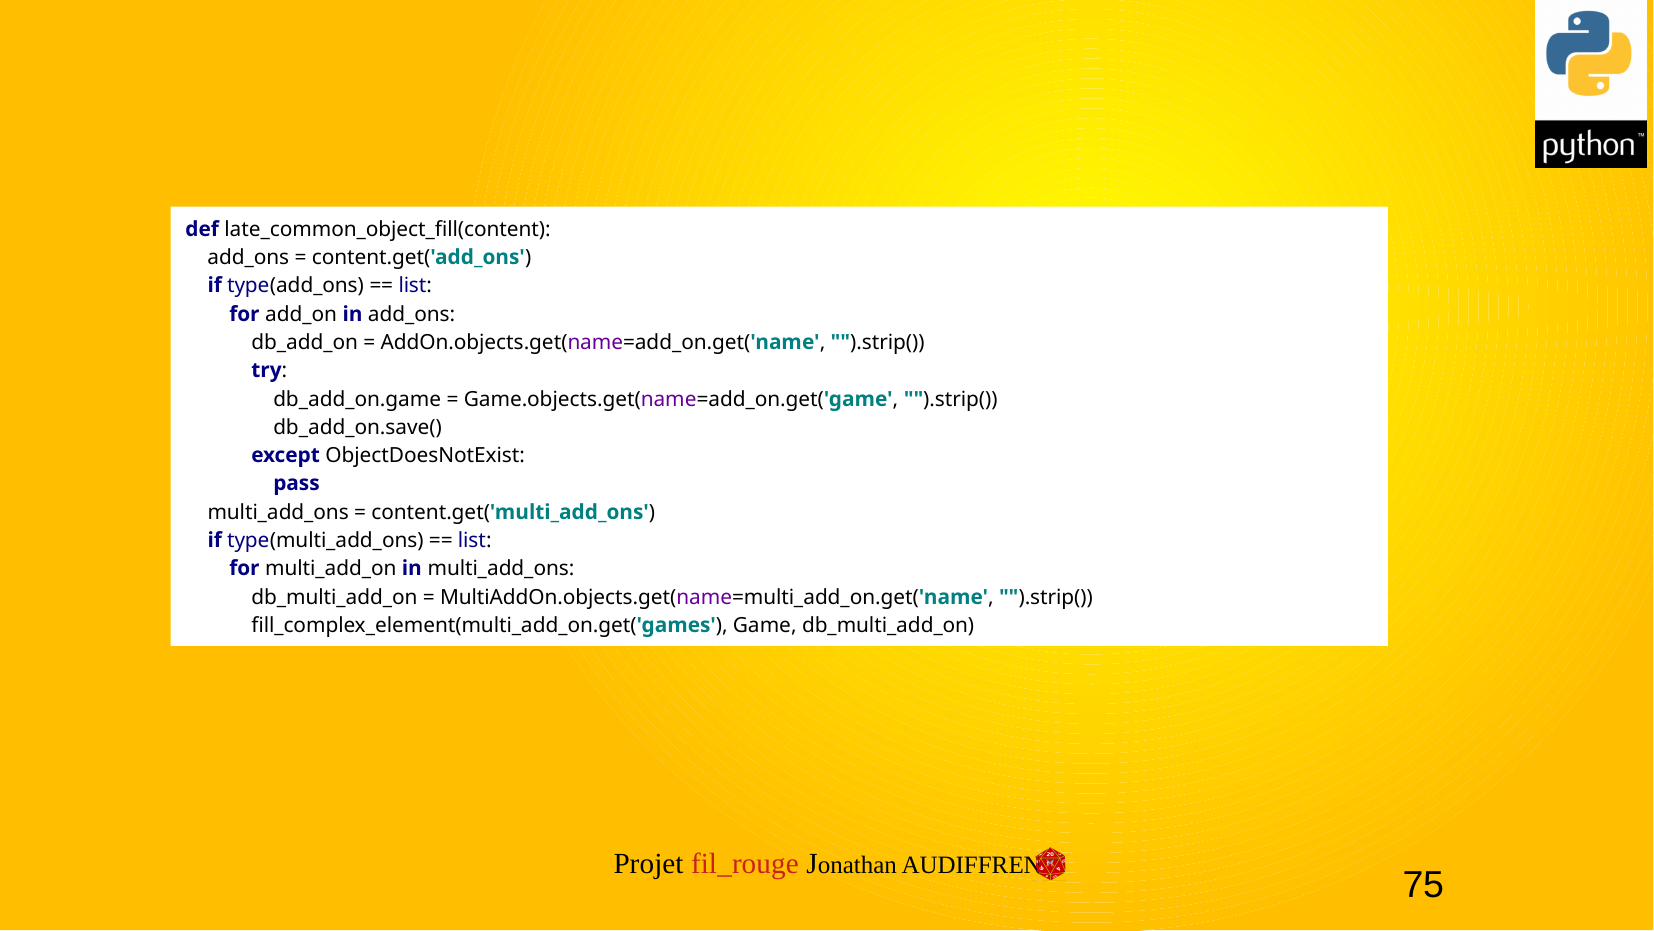

def late_common_object_fill(content):
 add_ons = content.get('add_ons')
 if type(add_ons) == list:
 for add_on in add_ons:
 db_add_on = AddOn.objects.get(name=add_on.get('name', "").strip())
 try:
 db_add_on.game = Game.objects.get(name=add_on.get('game', "").strip())
 db_add_on.save()
 except ObjectDoesNotExist:
 pass
 multi_add_ons = content.get('multi_add_ons')
 if type(multi_add_ons) == list:
 for multi_add_on in multi_add_ons:
 db_multi_add_on = MultiAddOn.objects.get(name=multi_add_on.get('name', "").strip())
 fill_complex_element(multi_add_on.get('games'), Game, db_multi_add_on)